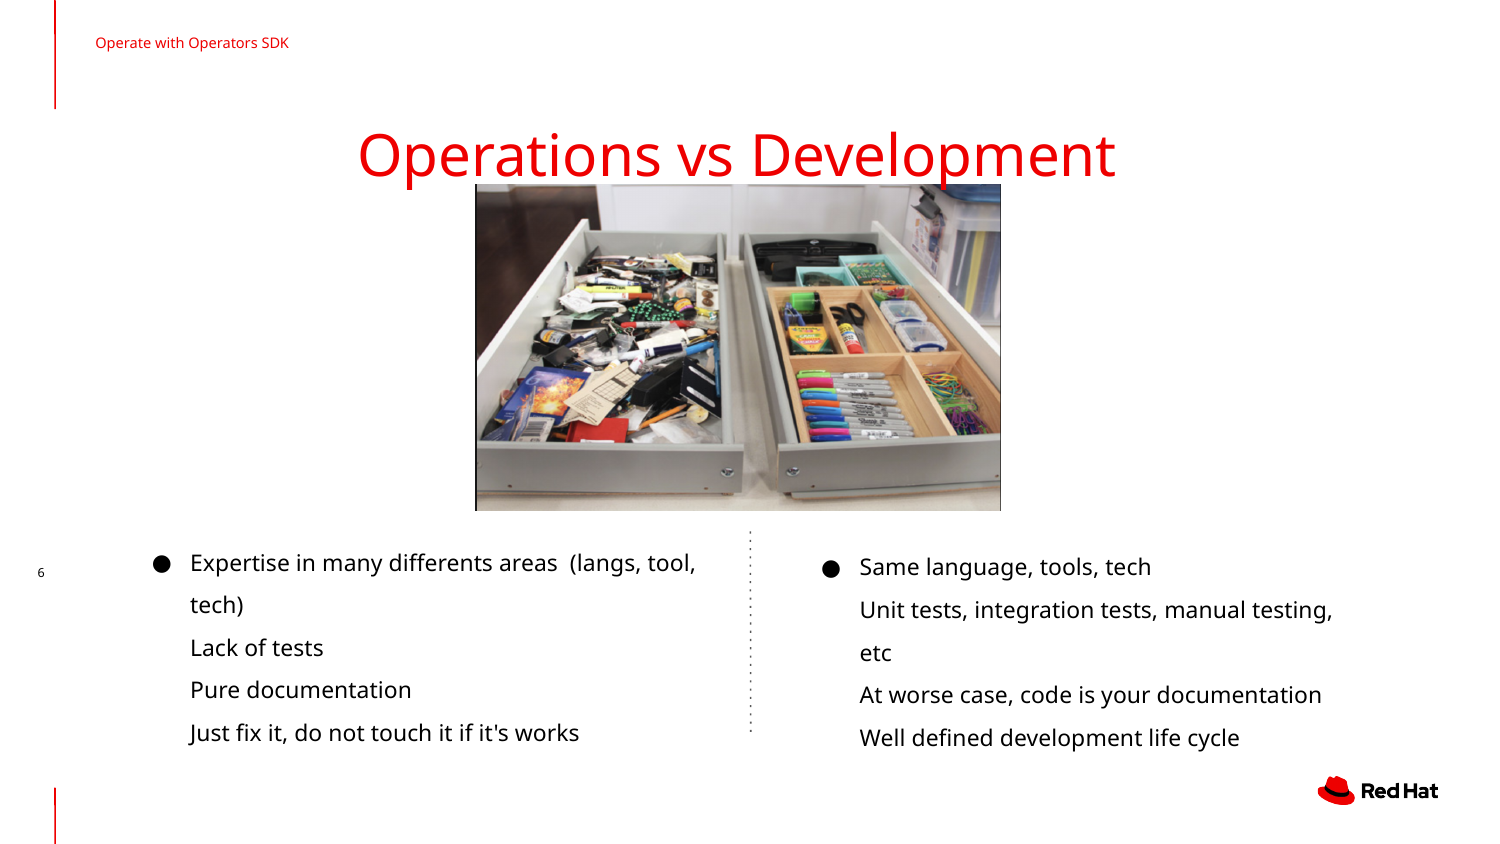

# Operate with Operators SDK
Operations vs Development
Expertise in many differents areas (langs, tool, tech)
Lack of tests
Pure documentation
Just fix it, do not touch it if it's works
Same language, tools, tech
Unit tests, integration tests, manual testing, etc
At worse case, code is your documentation
Well defined development life cycle